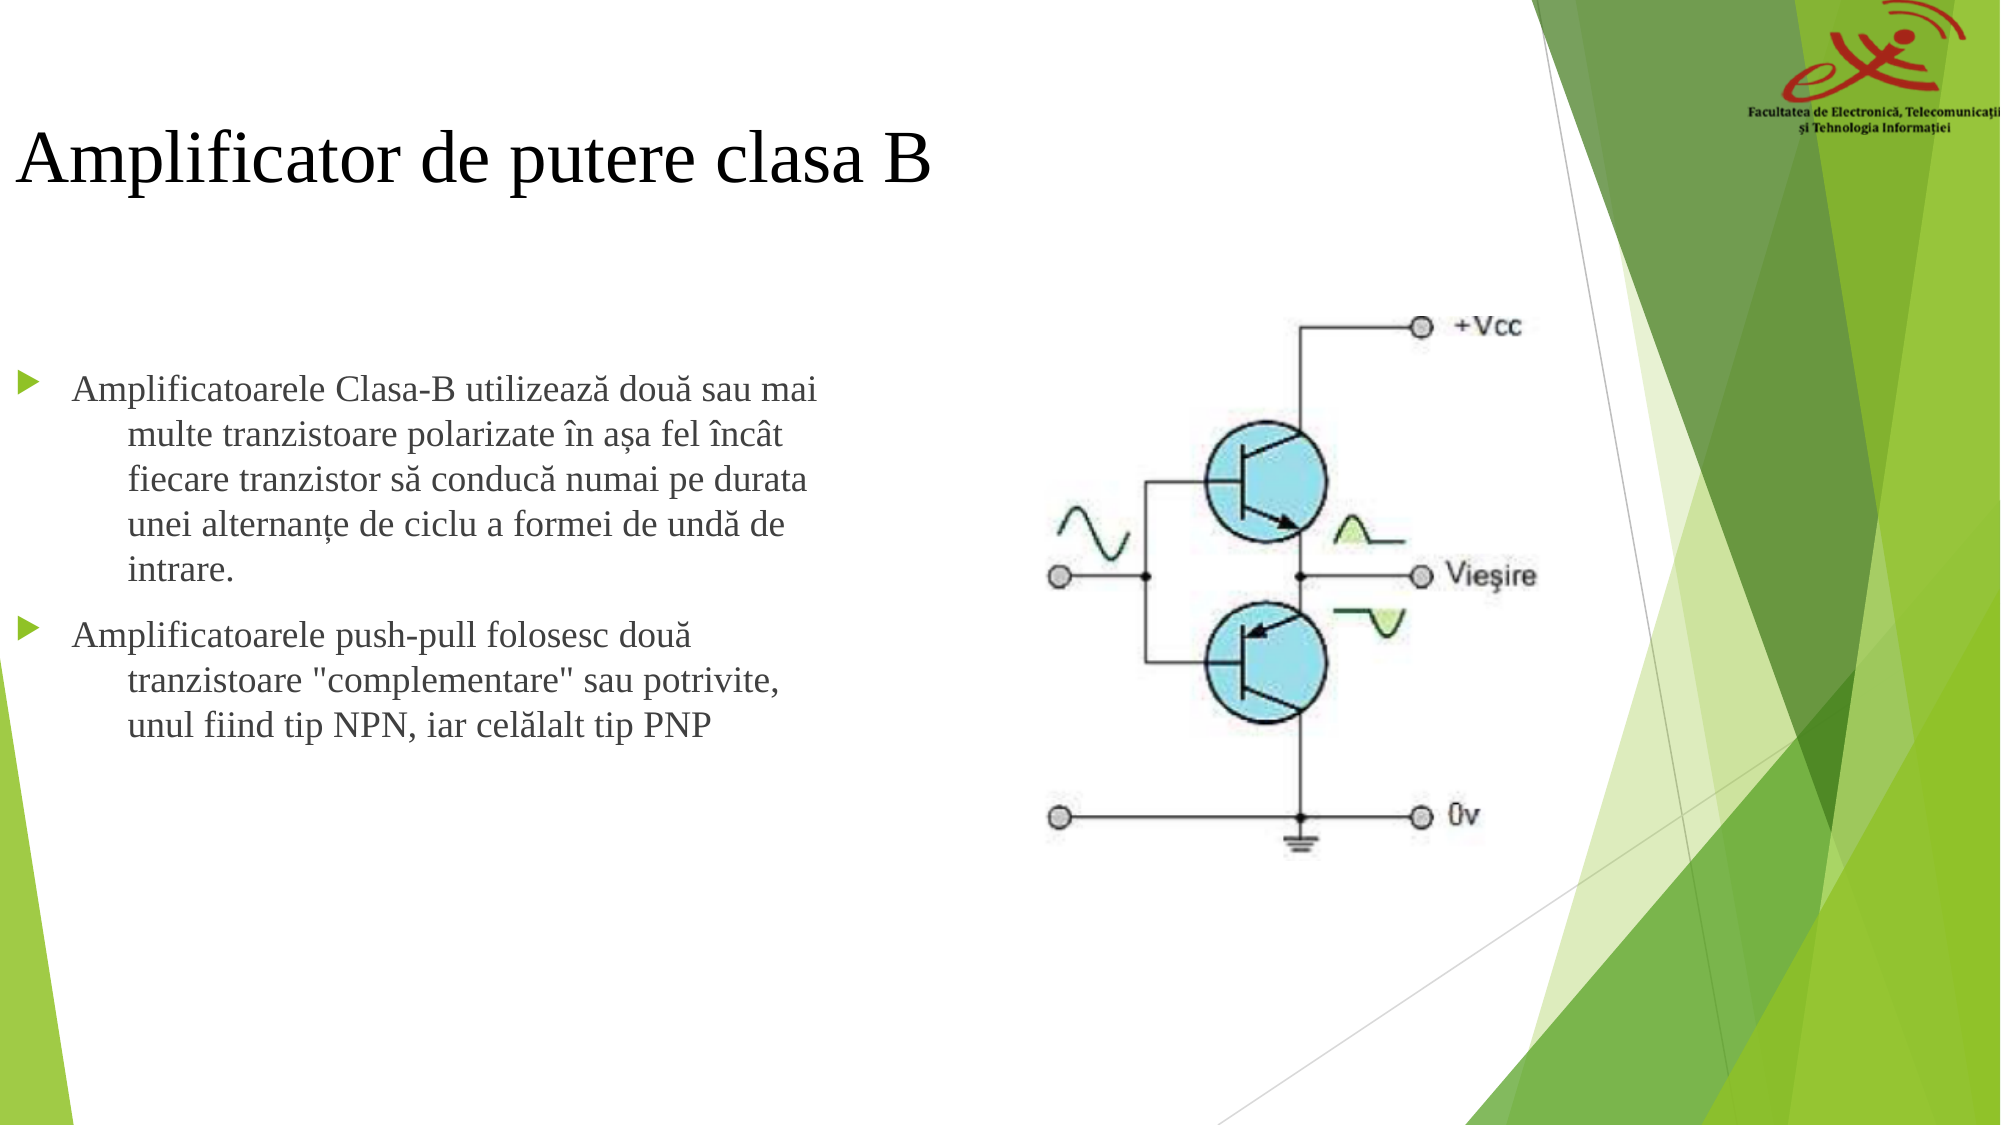

# Amplificator de putere clasa B
Amplificatoarele Clasa-B utilizează două sau mai multe tranzistoare polarizate în așa fel încât fiecare tranzistor să conducă numai pe durata unei alternanțe de ciclu a formei de undă de intrare.
Amplificatoarele push-pull folosesc două tranzistoare "complementare" sau potrivite, unul fiind tip NPN, iar celălalt tip PNP